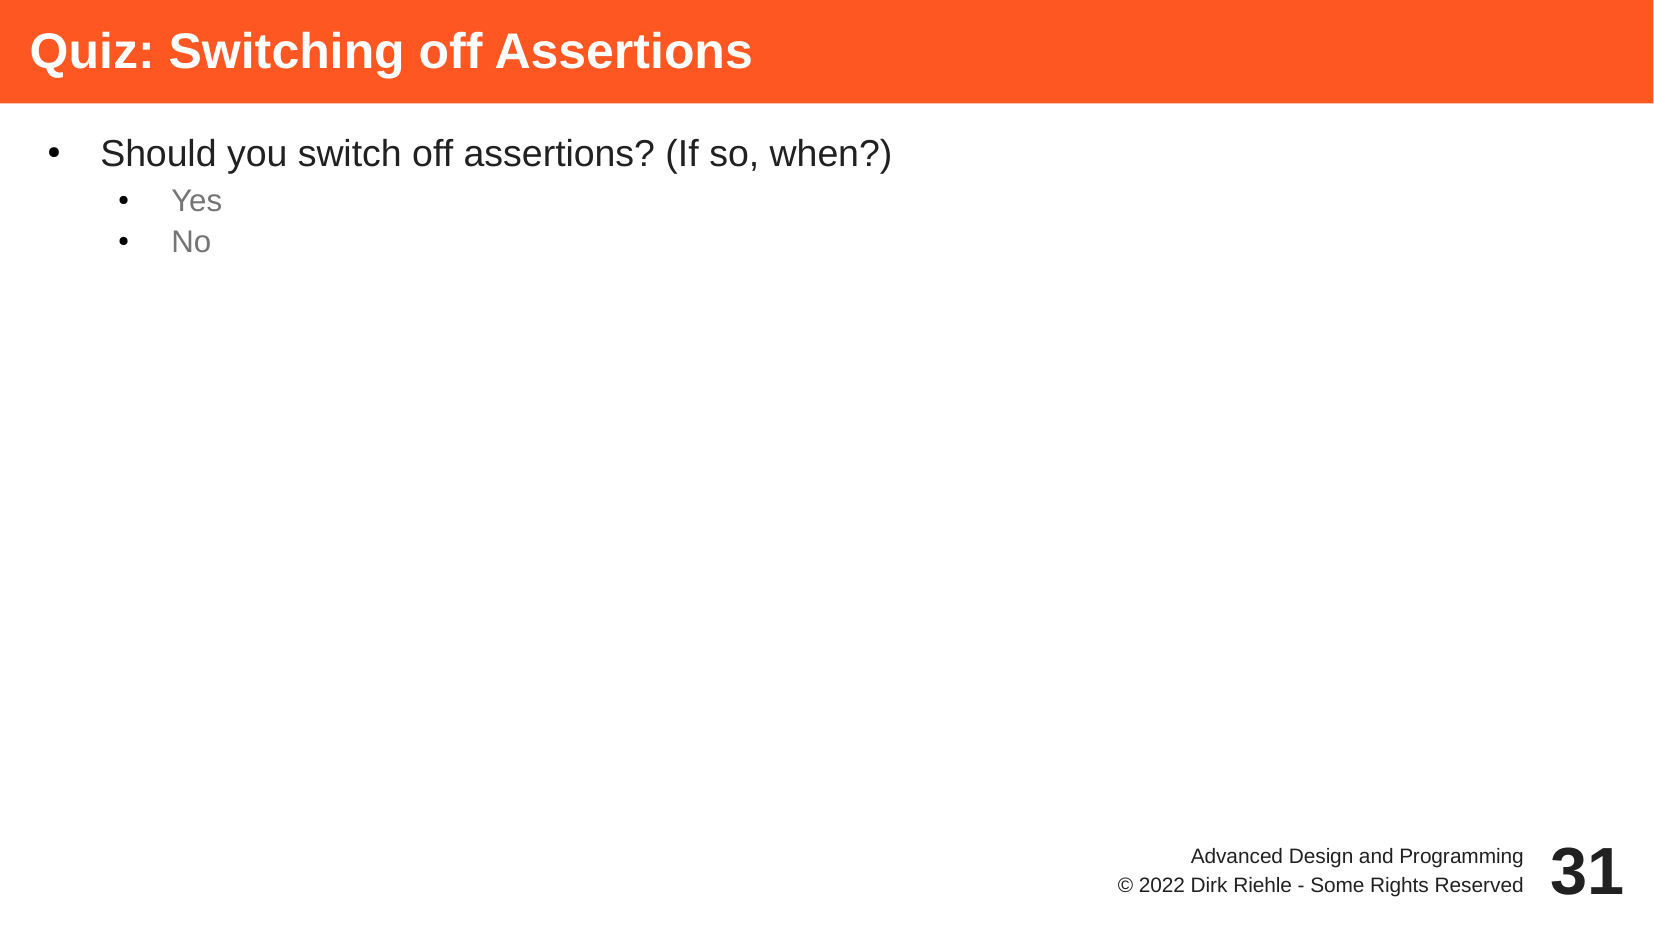

# Quiz: Switching off Assertions
Should you switch off assertions? (If so, when?)
Yes
No
Advanced Design and Programming
31
© 2022 Dirk Riehle - Some Rights Reserved